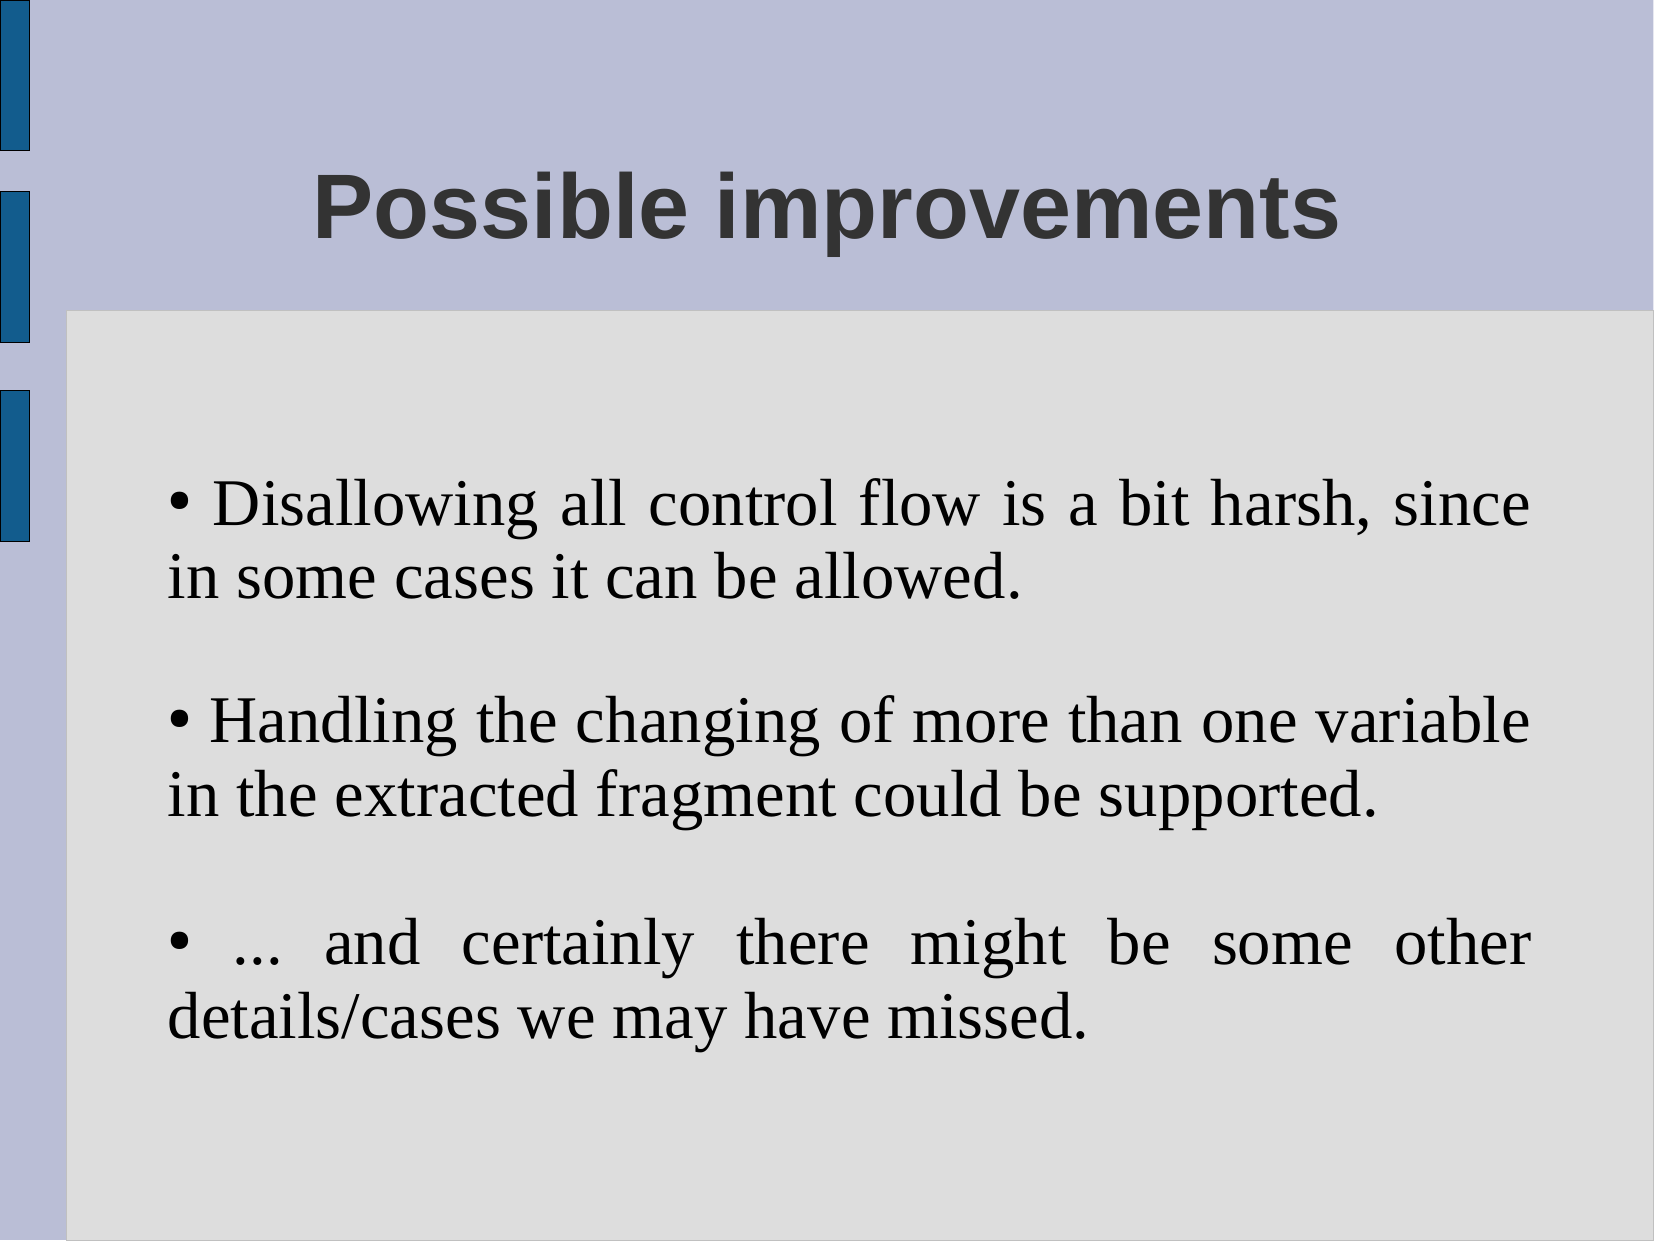

# Possible improvements
 Disallowing all control flow is a bit harsh, since in some cases it can be allowed.
 Handling the changing of more than one variable in the extracted fragment could be supported.
 ... and certainly there might be some other details/cases we may have missed.